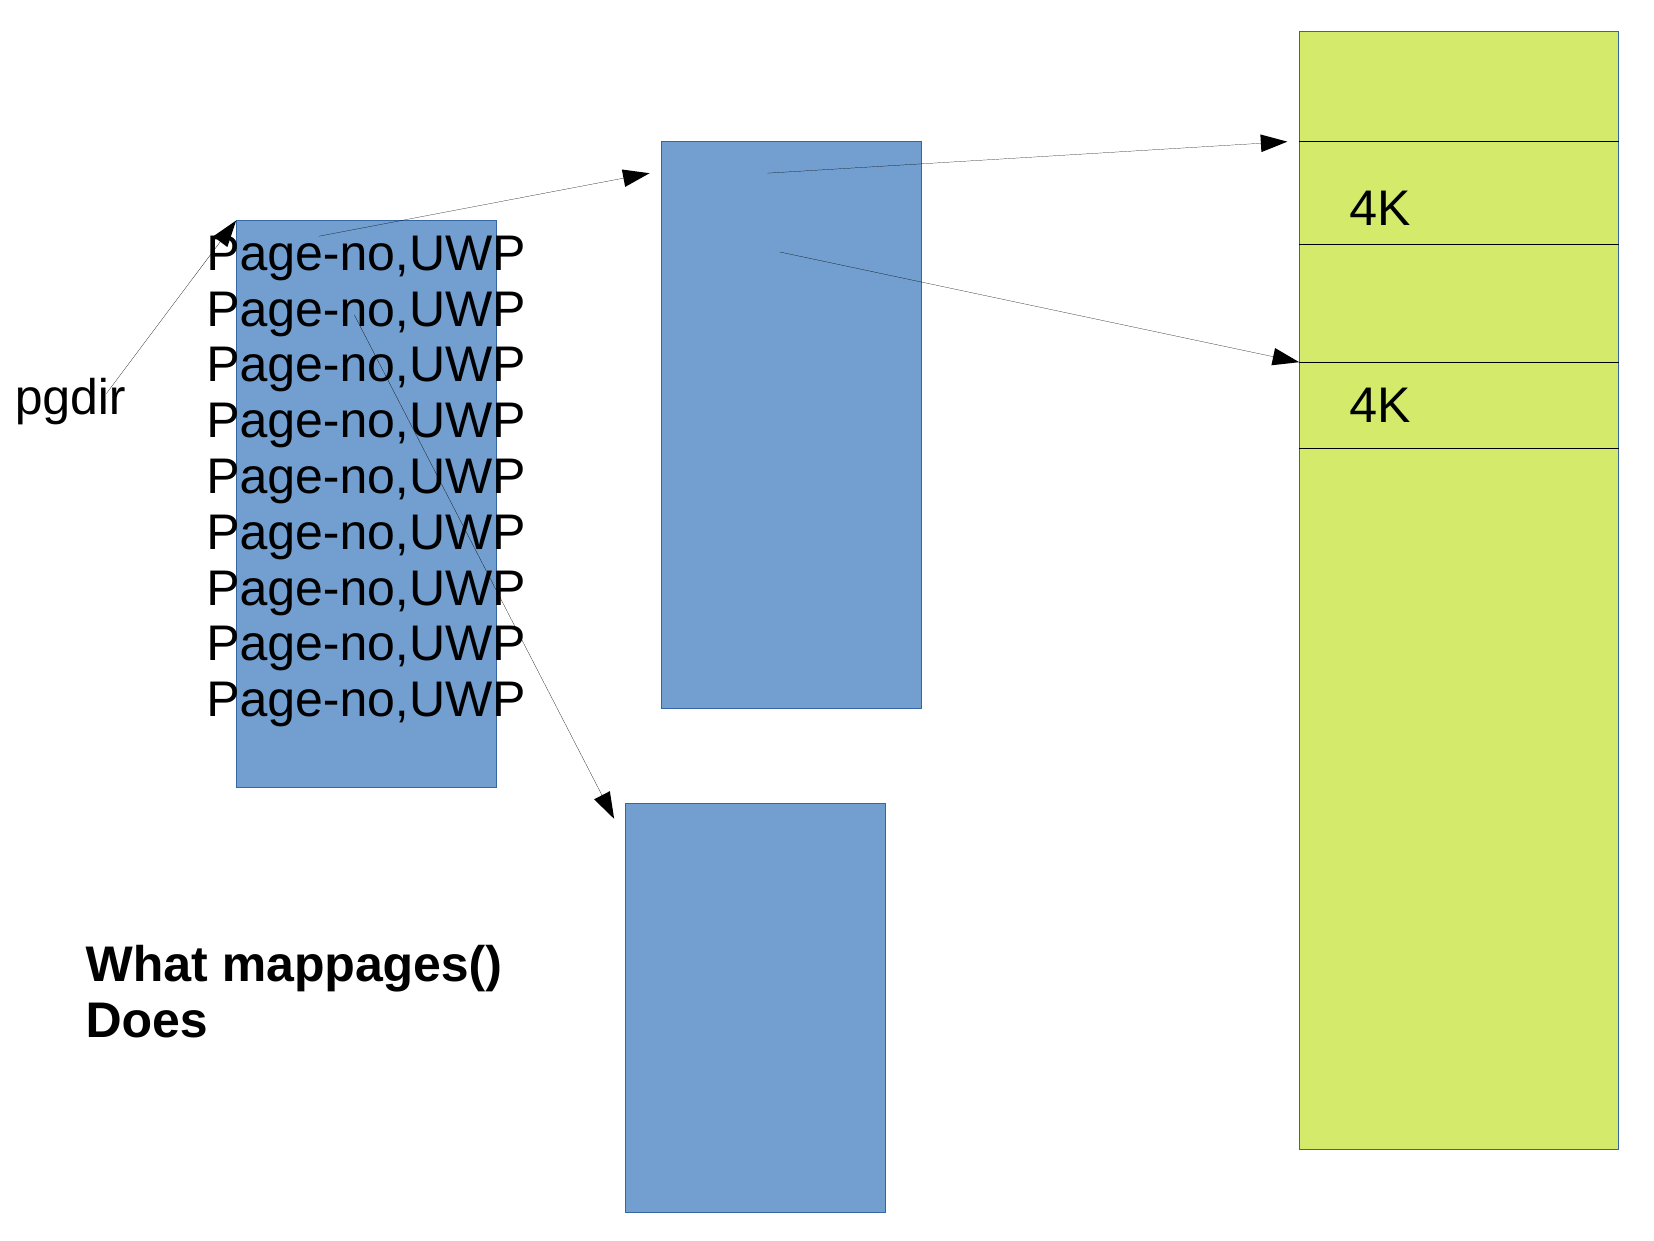

4K
Page-no,UWP
Page-no,UWP
Page-no,UWP
Page-no,UWP
Page-no,UWP
Page-no,UWP
Page-no,UWP
Page-no,UWP
Page-no,UWP
pgdir
4K
What mappages()
Does